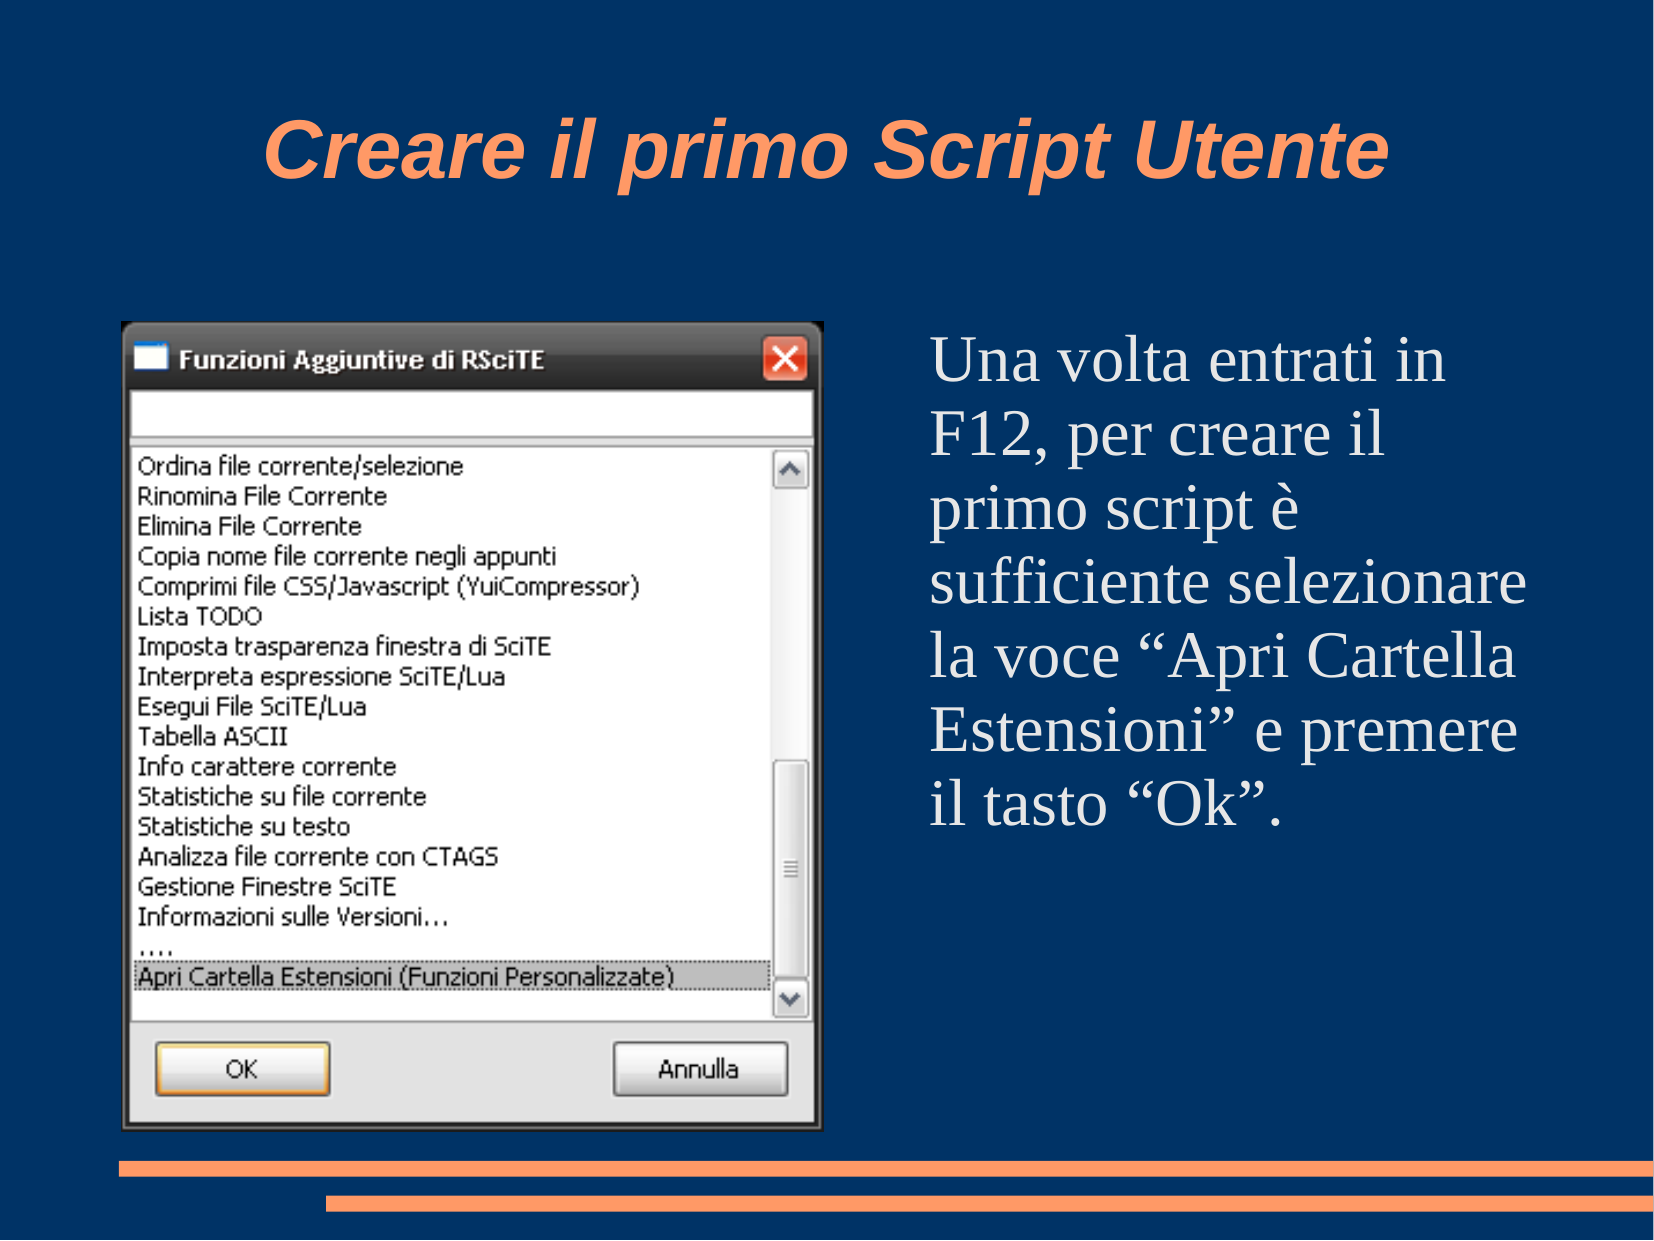

# Creare il primo Script Utente
Una volta entrati in F12, per creare il primo script è sufficiente selezionare la voce “Apri Cartella Estensioni” e premere il tasto “Ok”.